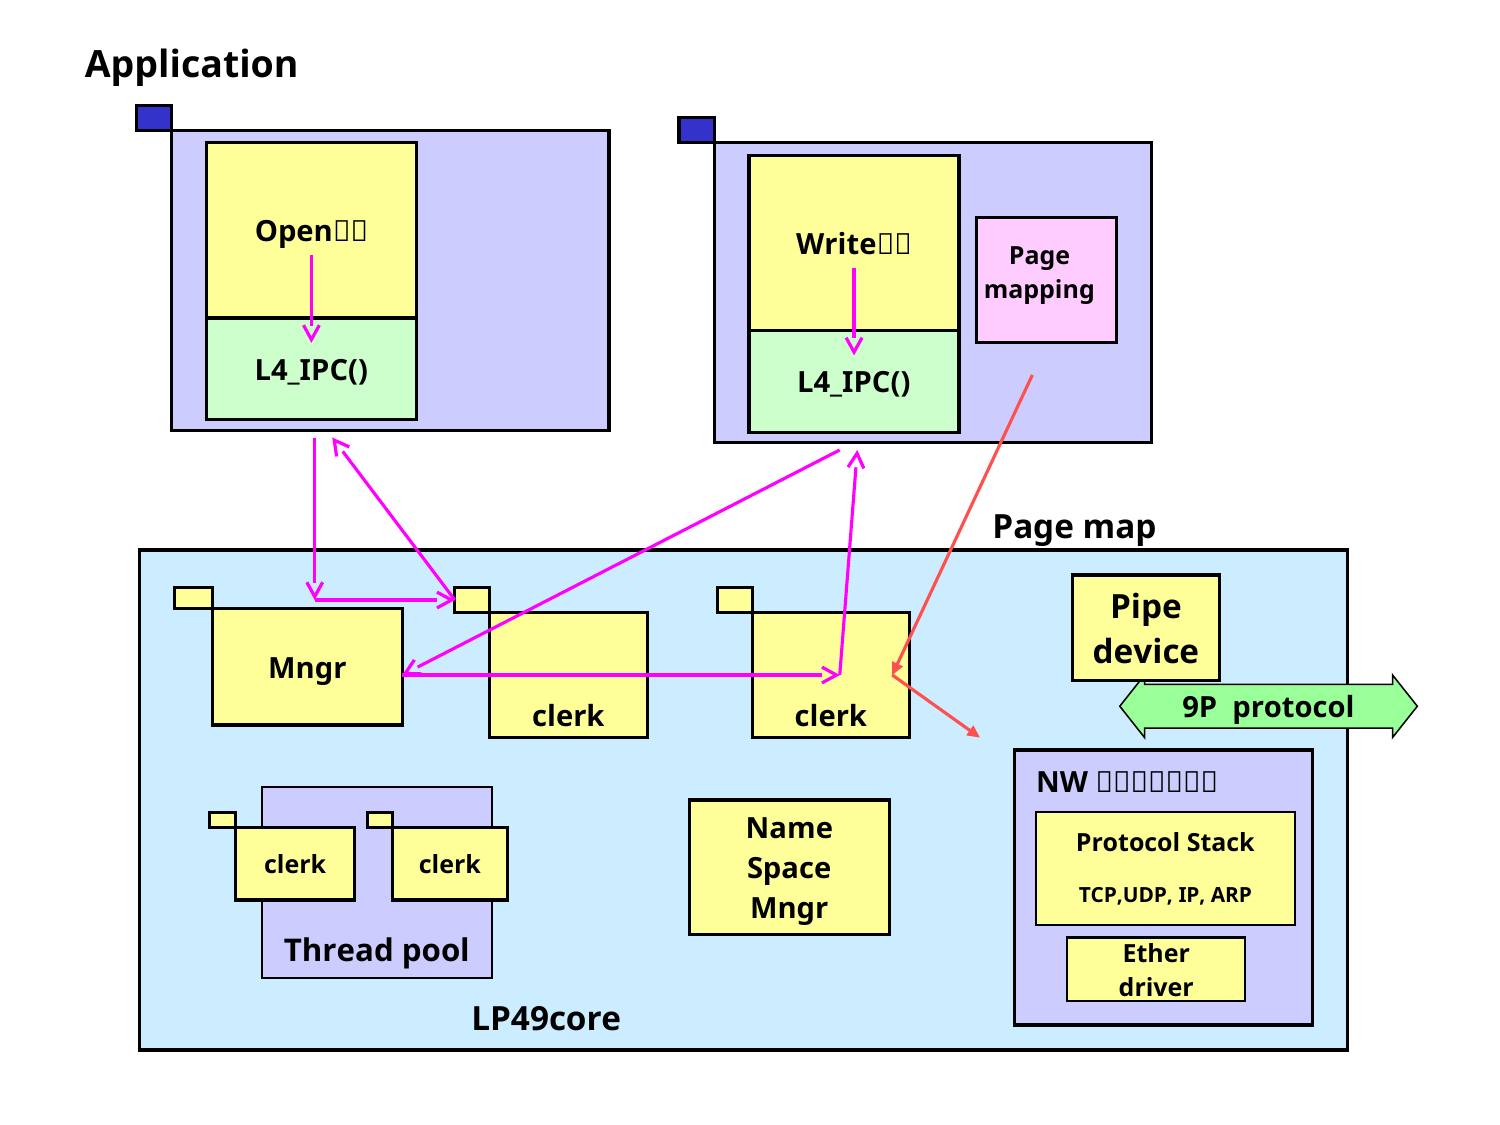

Application
Open（）
Write（）
Page
mapping
L4_IPC()
L4_IPC()
Page map
Pipe
device
Mngr
clerk
clerk
9P protocol
NW ｓｅｒｖｉｃｅ
Protocol Stack
TCP,UDP, IP, ARP
Ether
driver
Thread pool
Name Space
Mngr
clerk
clerk
LP49core